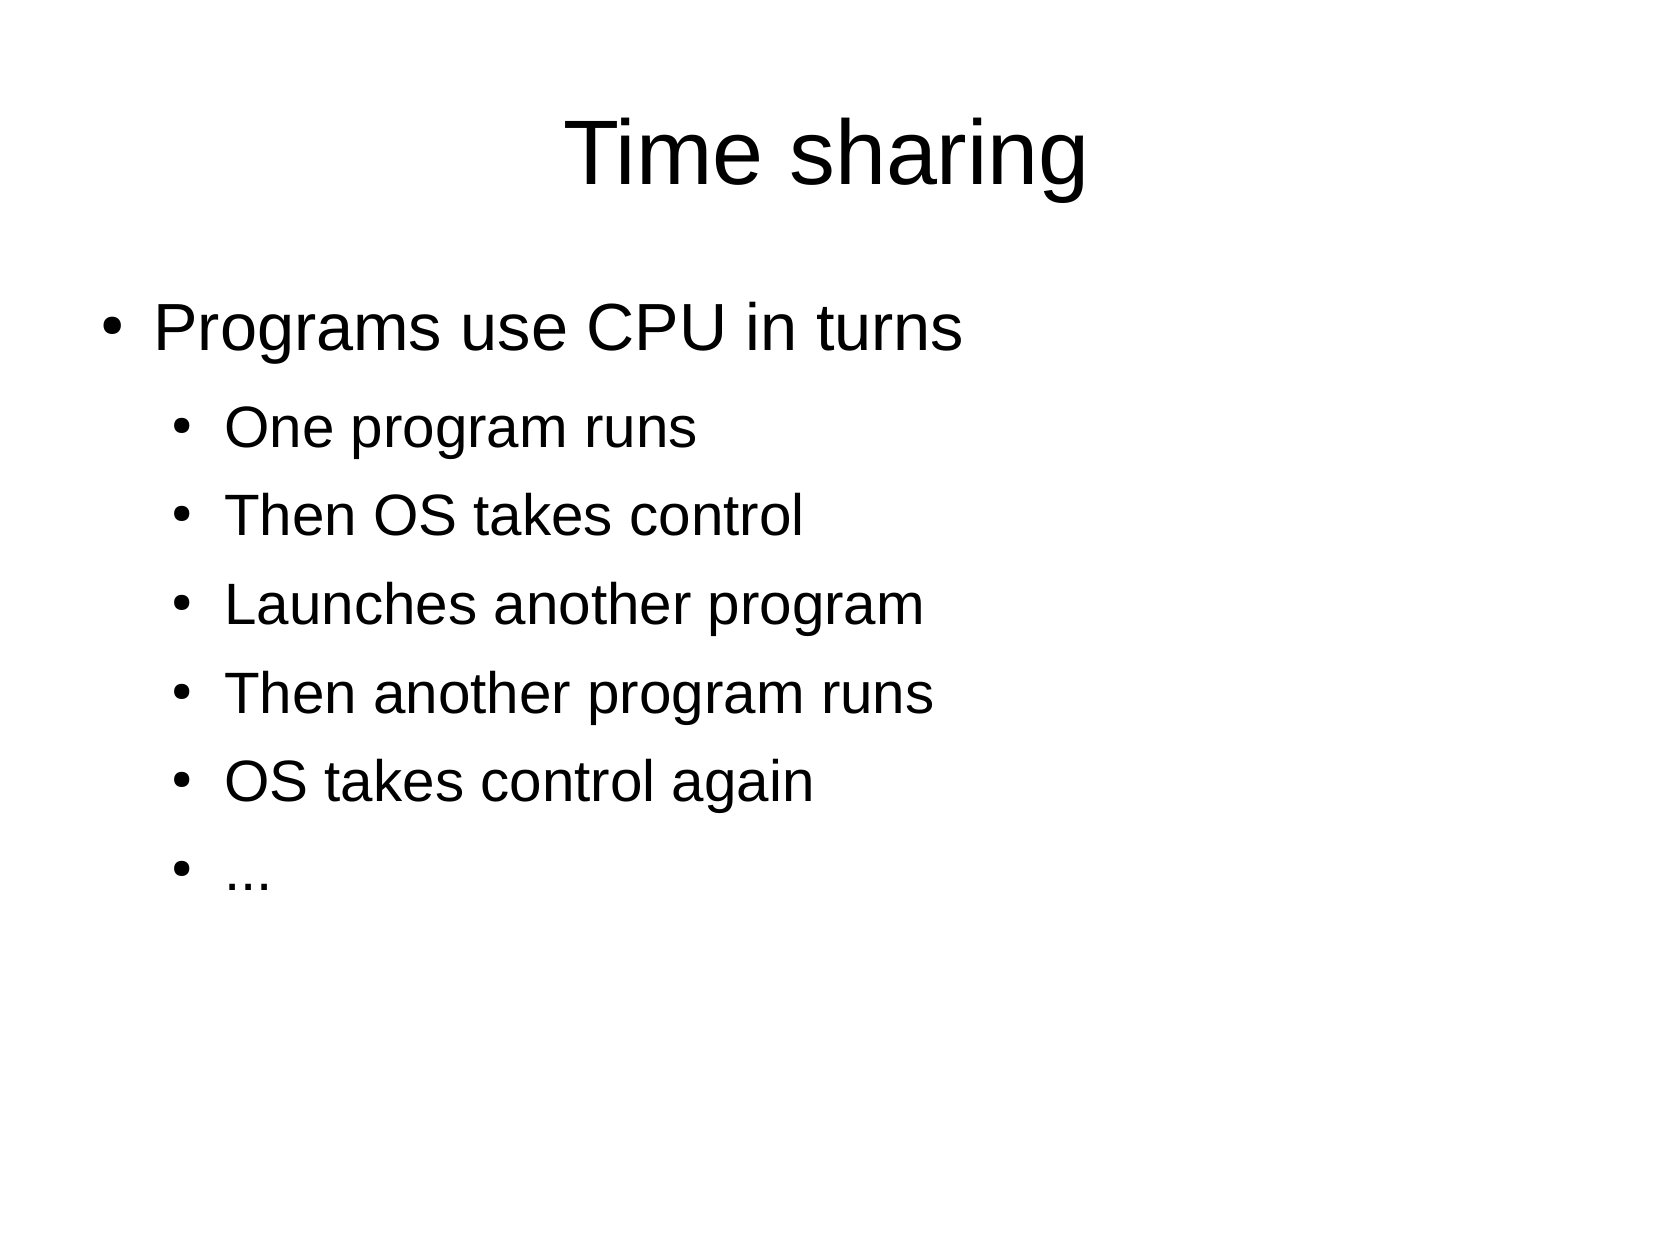

# Time sharing
Programs use CPU in turns
One program runs
Then OS takes control
Launches another program
Then another program runs
OS takes control again
...